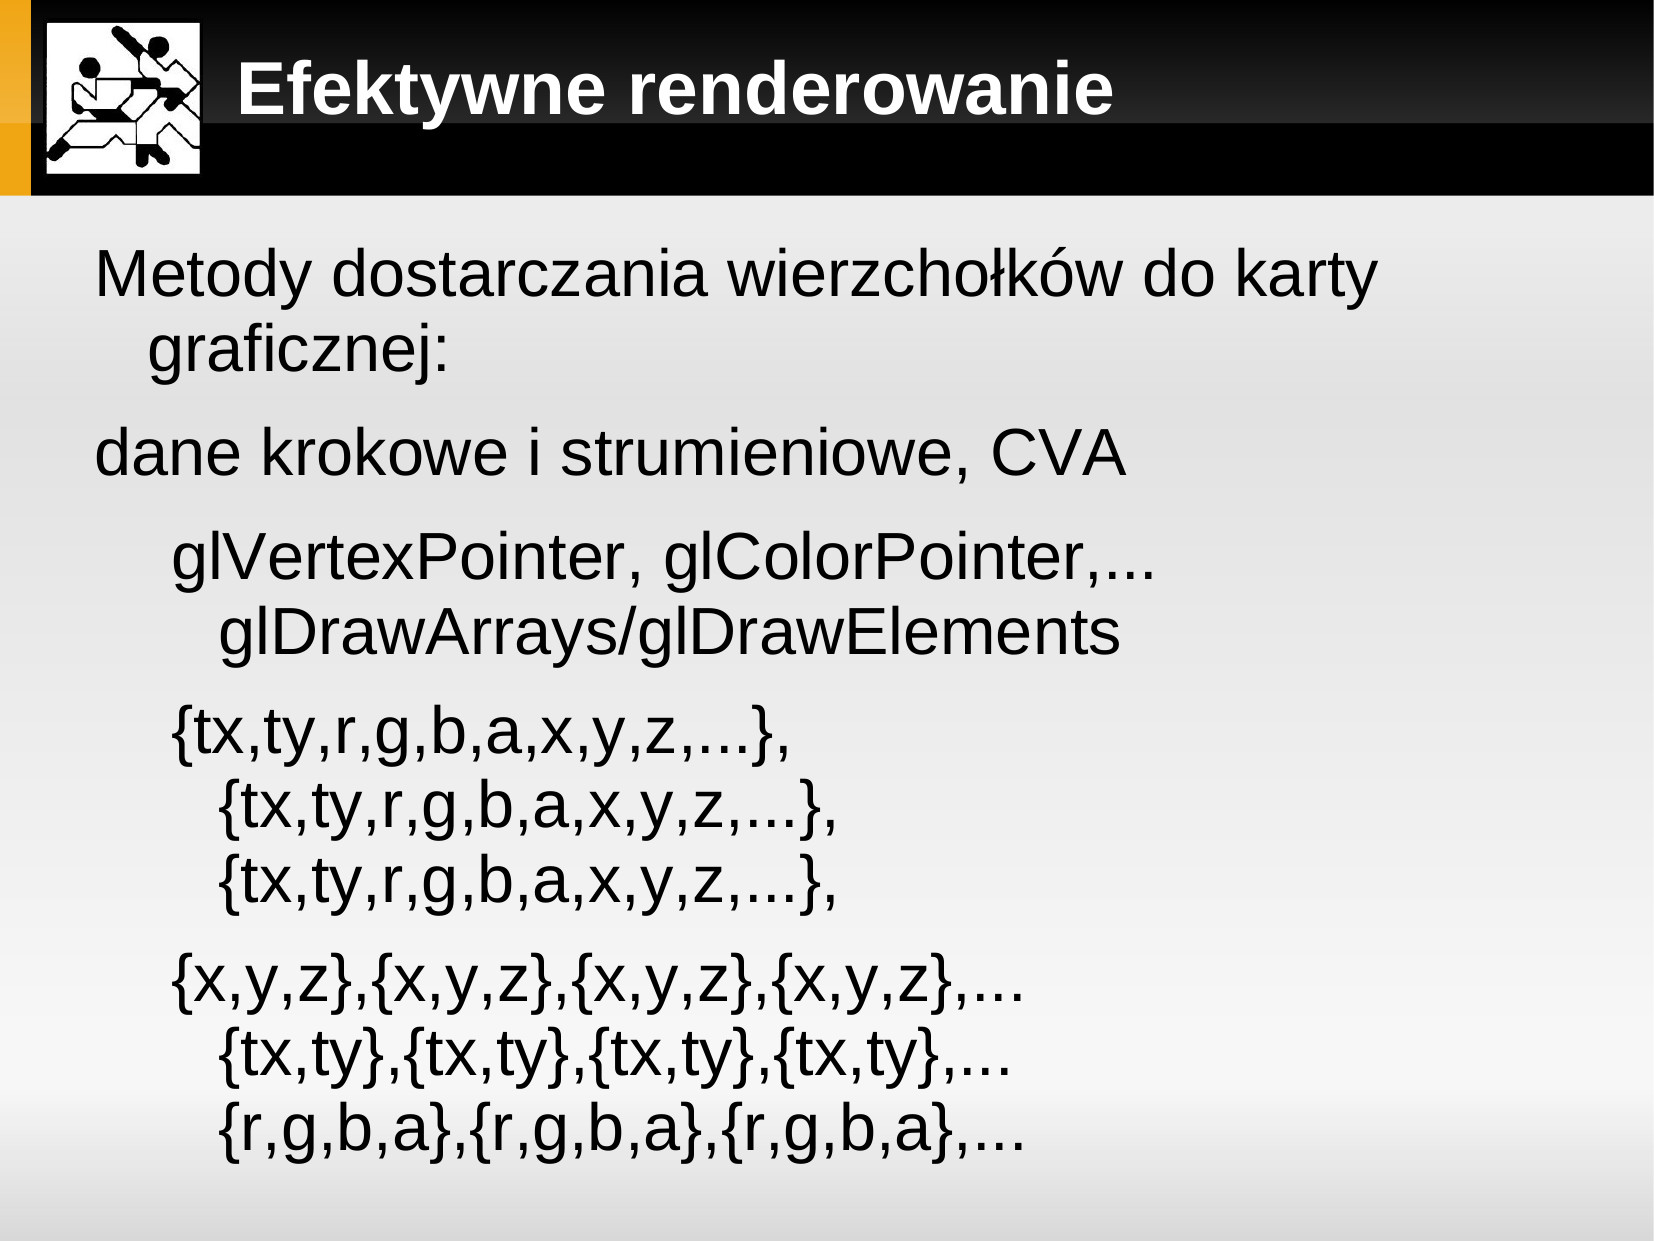

# Efektywne renderowanie
Metody dostarczania wierzchołków do karty graficznej:
dane krokowe i strumieniowe, CVA
glVertexPointer, glColorPointer,... glDrawArrays/glDrawElements
{tx,ty,r,g,b,a,x,y,z,...},
{tx,ty,r,g,b,a,x,y,z,...},
{tx,ty,r,g,b,a,x,y,z,...},
{x,y,z},{x,y,z},{x,y,z},{x,y,z},...
{tx,ty},{tx,ty},{tx,ty},{tx,ty},...
{r,g,b,a},{r,g,b,a},{r,g,b,a},...